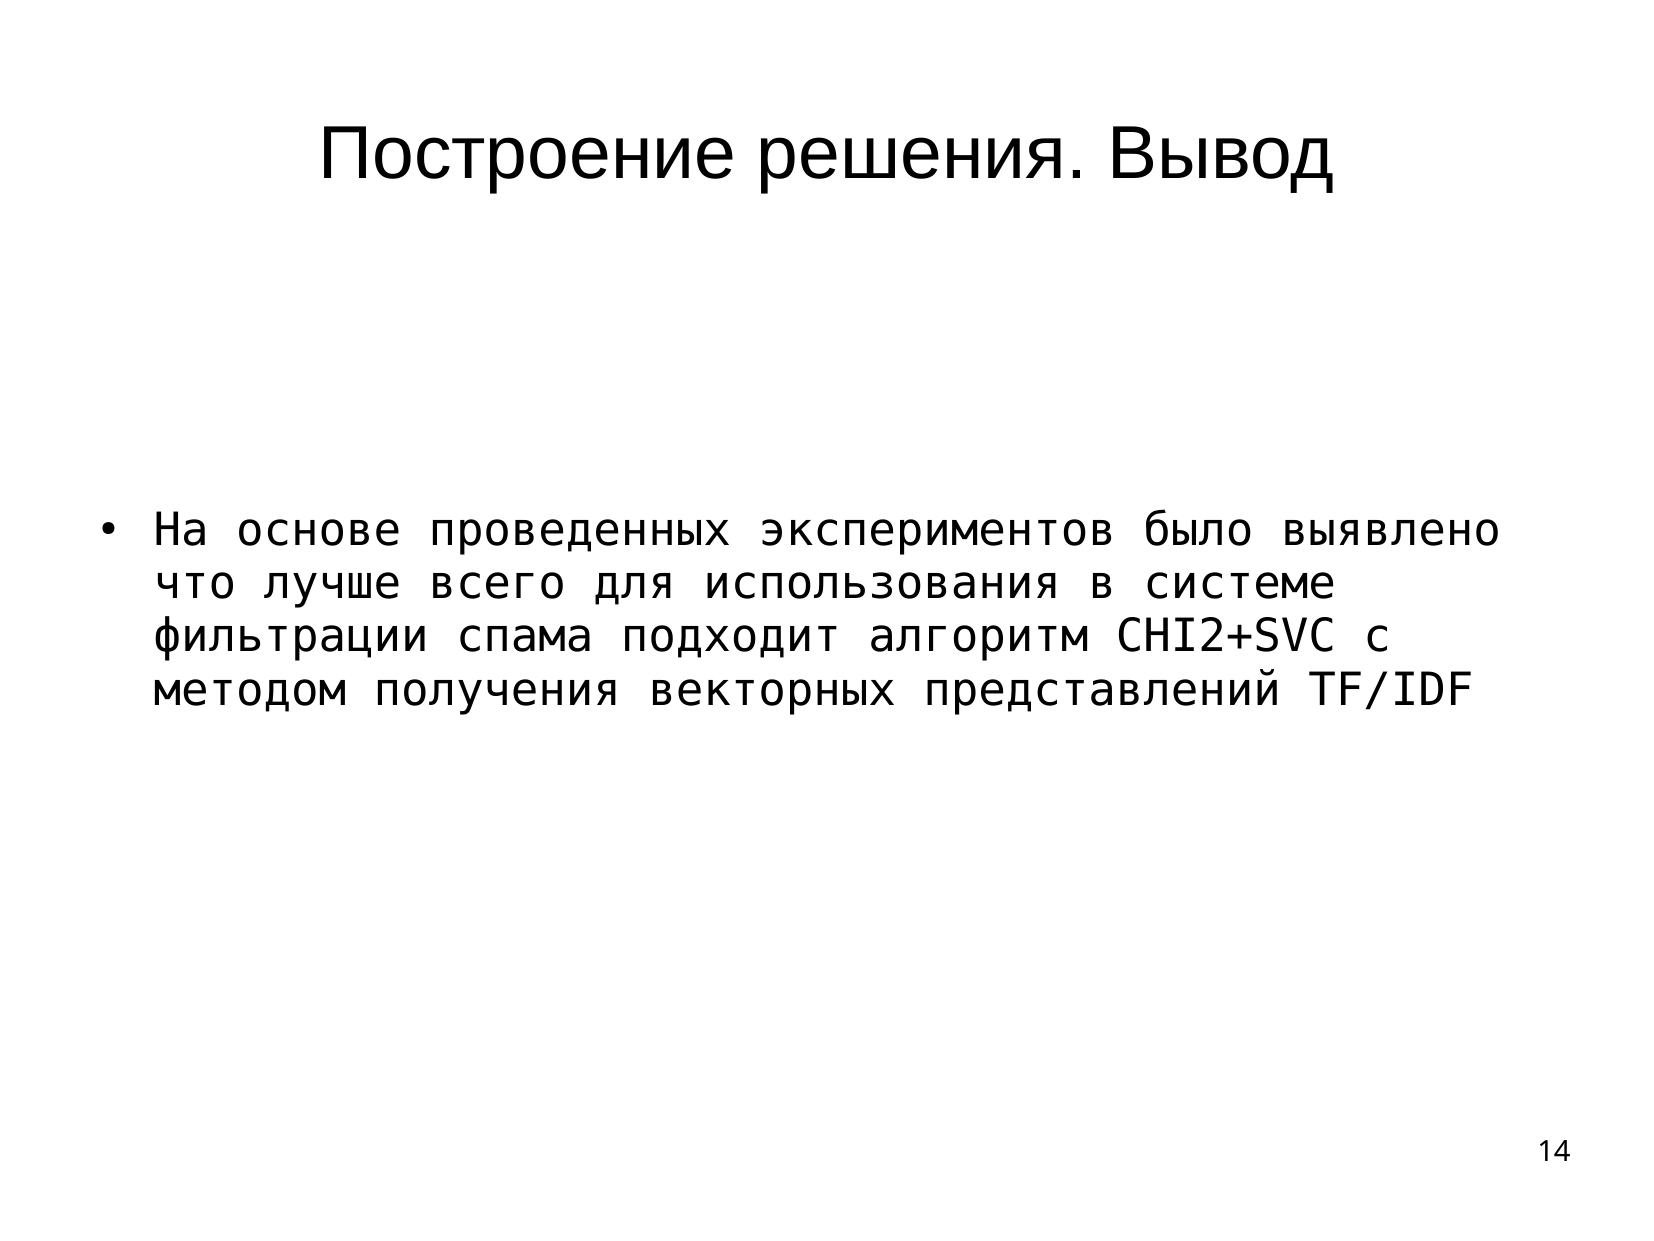

# Построение решения. Вывод
На основе проведенных экспериментов было выявлено что лучше всего для использования в системе фильтрации спама подходит алгоритм CHI2+SVC с методом получения векторных представлений TF/IDF
14